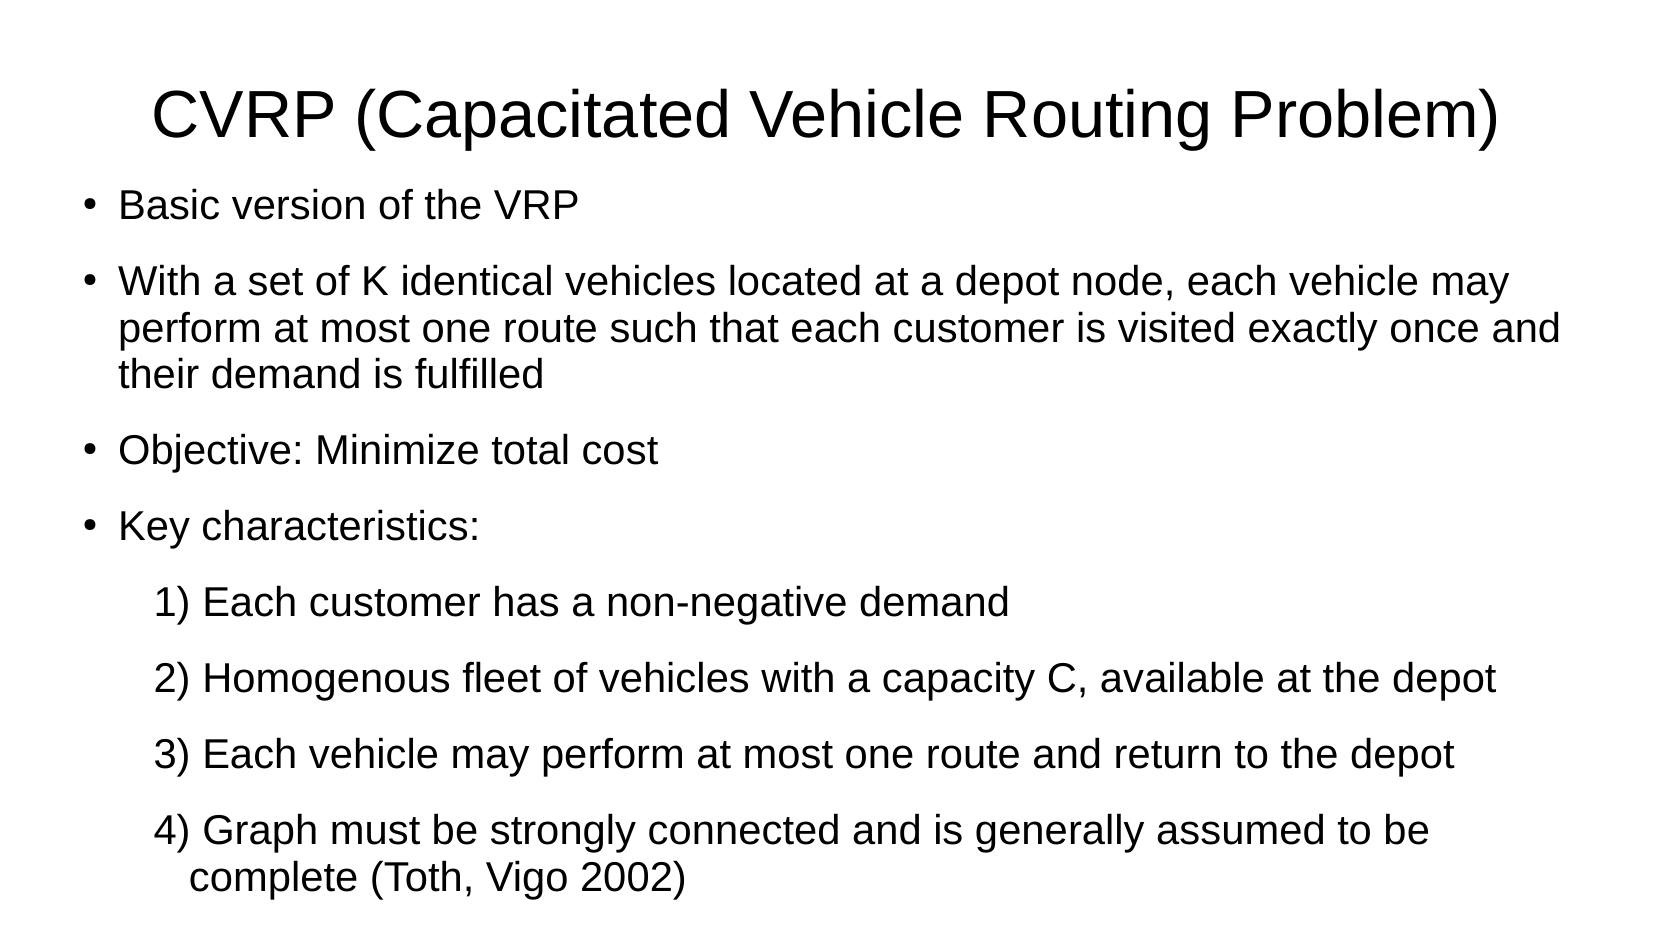

# CVRP (Capacitated Vehicle Routing Problem)
Basic version of the VRP
With a set of K identical vehicles located at a depot node, each vehicle may perform at most one route such that each customer is visited exactly once and their demand is fulfilled
Objective: Minimize total cost
Key characteristics:
 Each customer has a non-negative demand
 Homogenous fleet of vehicles with a capacity C, available at the depot
 Each vehicle may perform at most one route and return to the depot
 Graph must be strongly connected and is generally assumed to be complete (Toth, Vigo 2002)